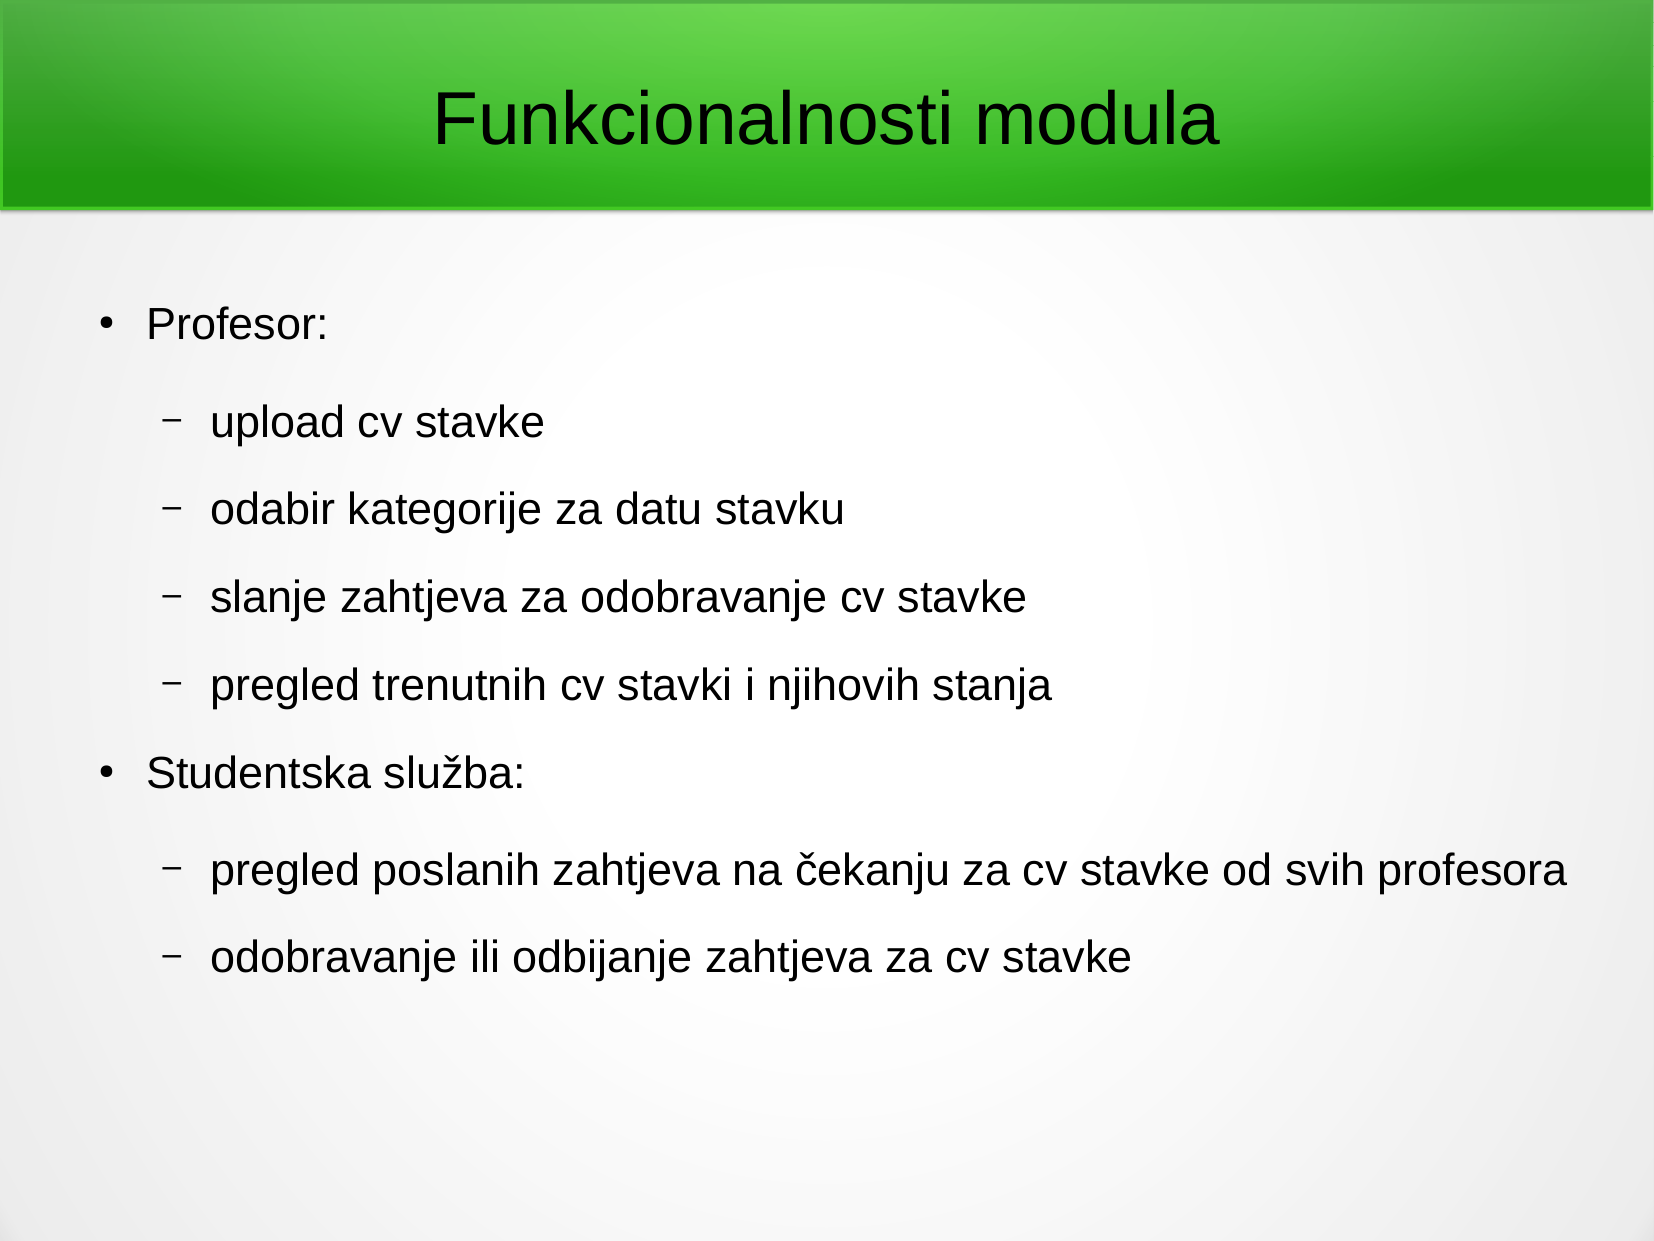

# Funkcionalnosti modula
Profesor:
upload cv stavke
odabir kategorije za datu stavku
slanje zahtjeva za odobravanje cv stavke
pregled trenutnih cv stavki i njihovih stanja
Studentska služba:
pregled poslanih zahtjeva na čekanju za cv stavke od svih profesora
odobravanje ili odbijanje zahtjeva za cv stavke